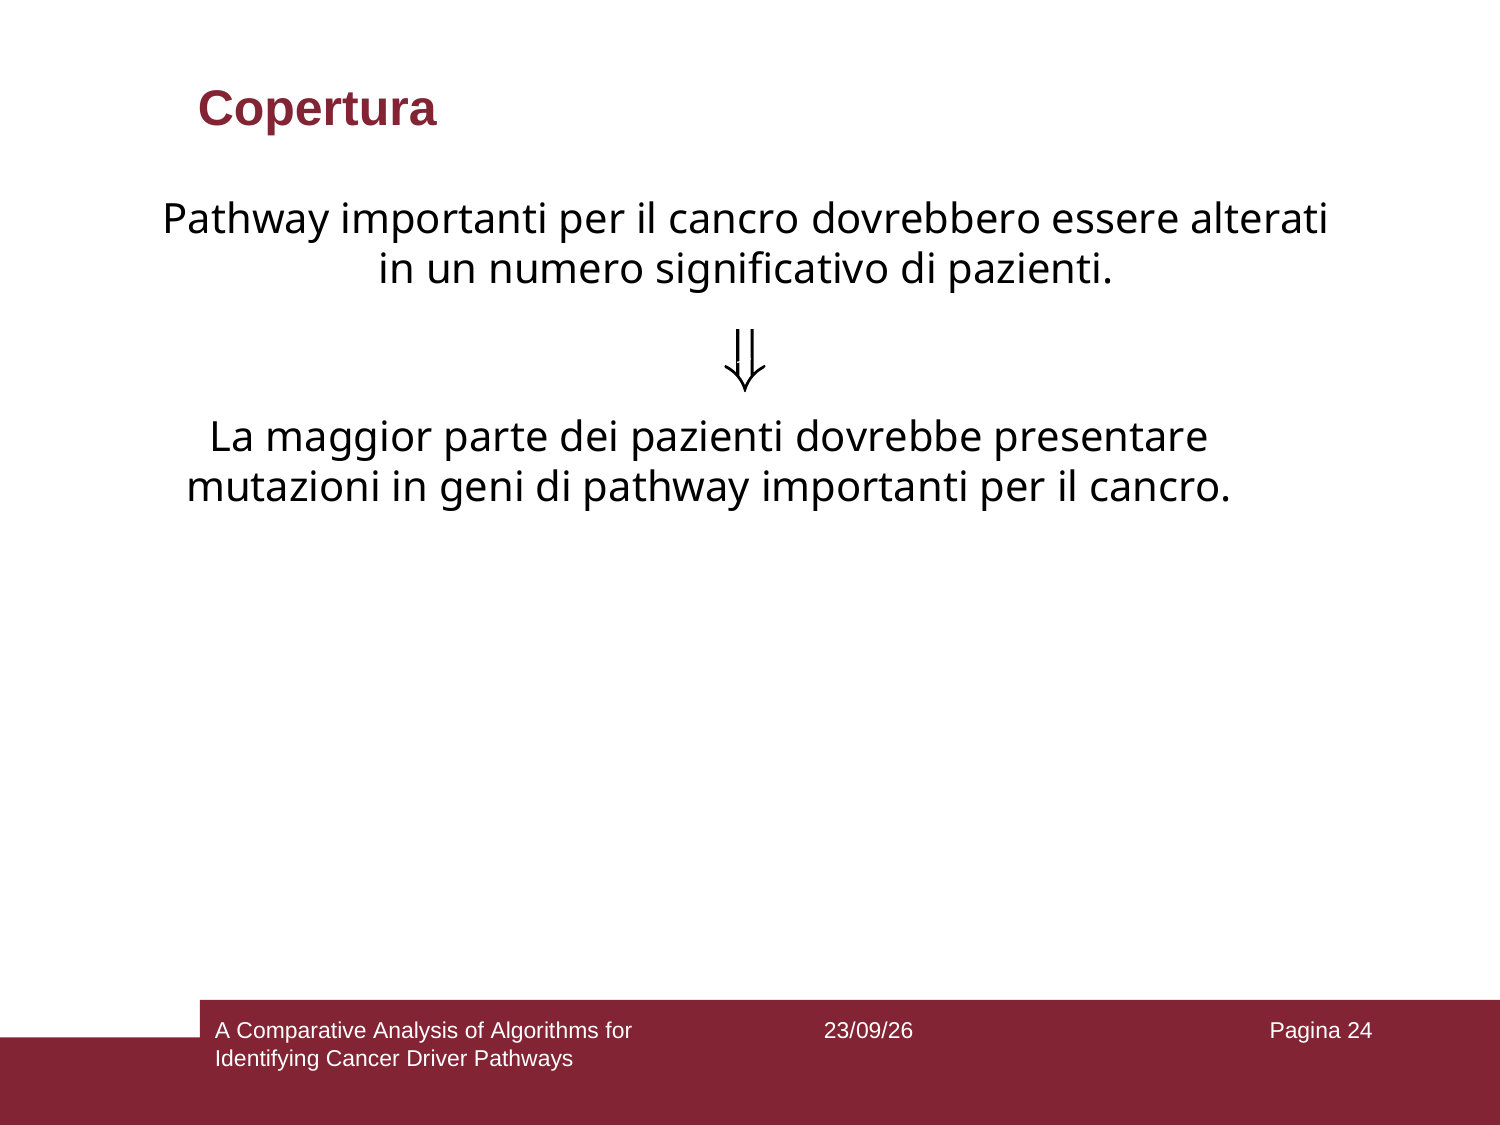

# Copertura
Pathway importanti per il cancro dovrebbero essere alterati in un numero significativo di pazienti.
\
La maggior parte dei pazienti dovrebbe presentare mutazioni in geni di pathway importanti per il cancro.
A Comparative Analysis of Algorithms for Identifying Cancer Driver Pathways
Pagina